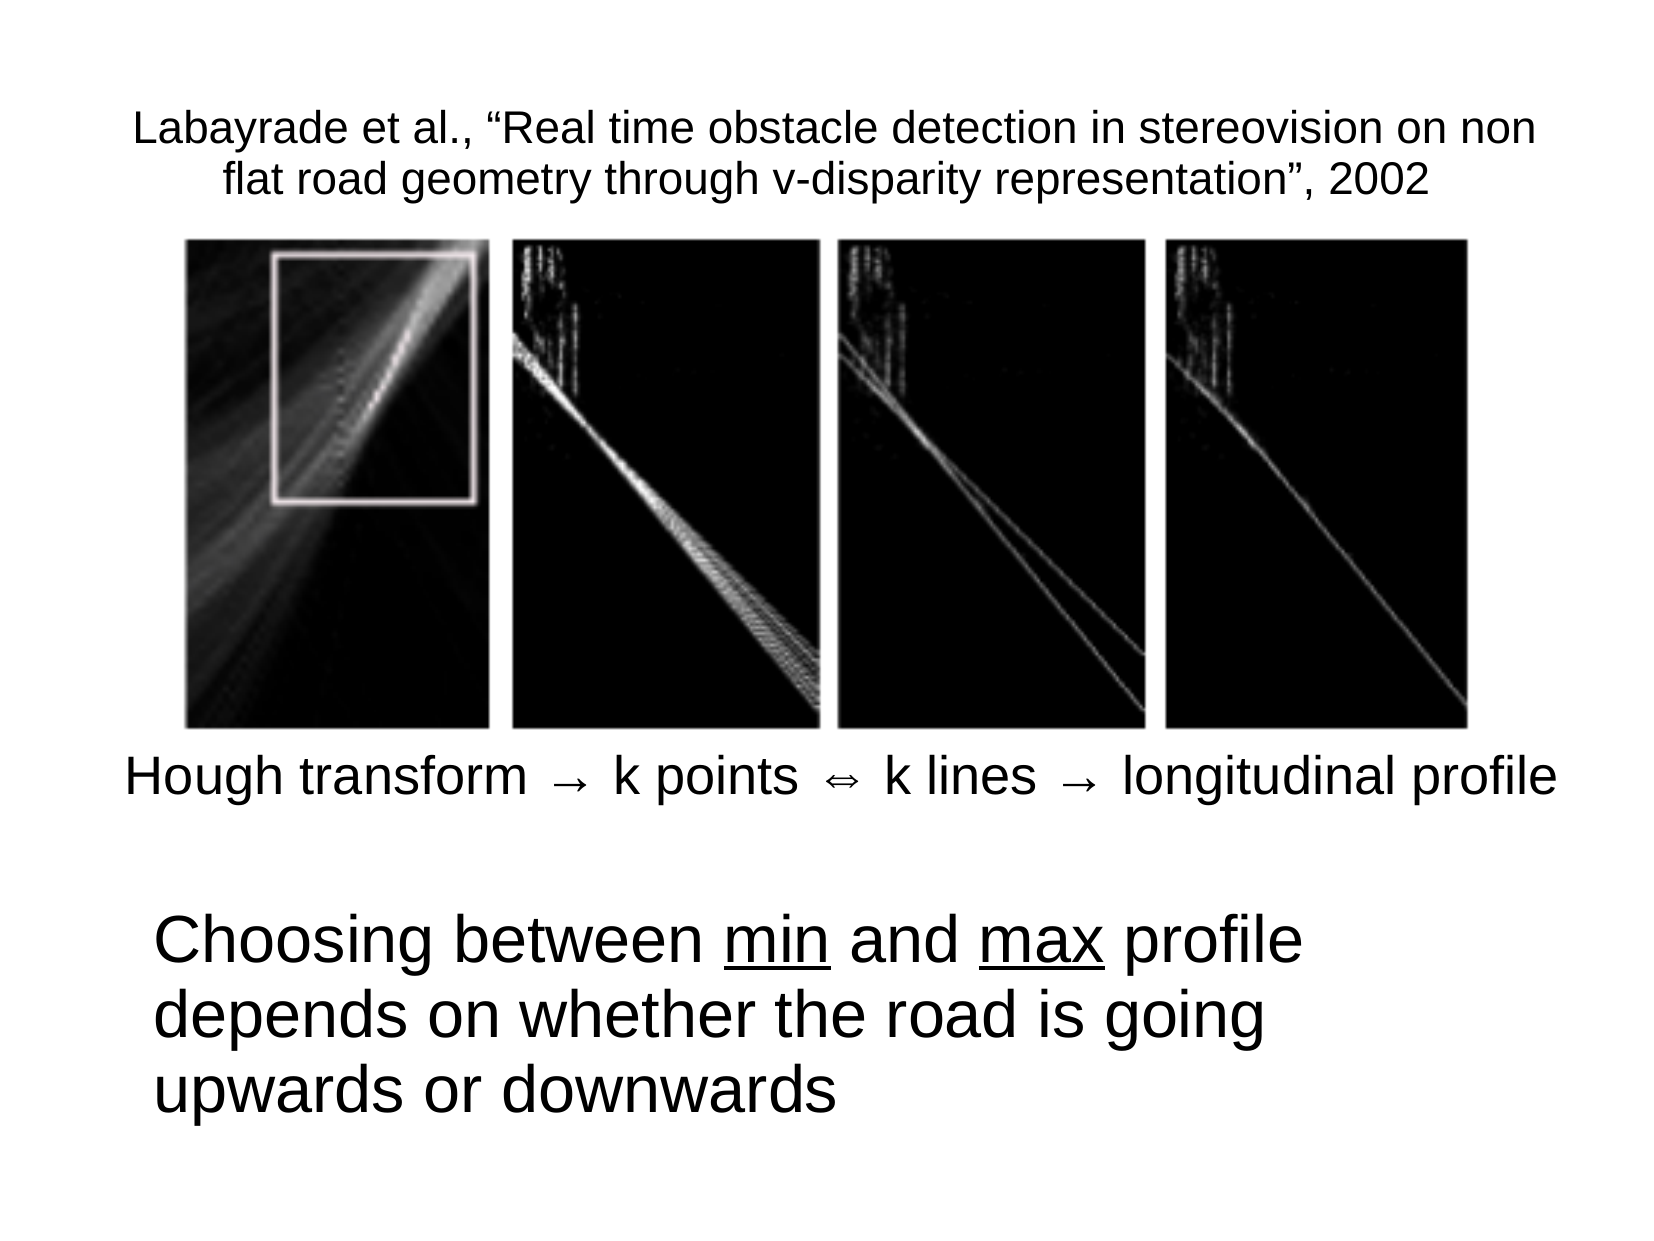

Labayrade et al., “Real time obstacle detection in stereovision on non flat road geometry through v-disparity representation”, 2002
Hough transform → k points ⇔ k lines → longitudinal profile
# Choosing between min and max profile depends on whether the road is going upwards or downwards